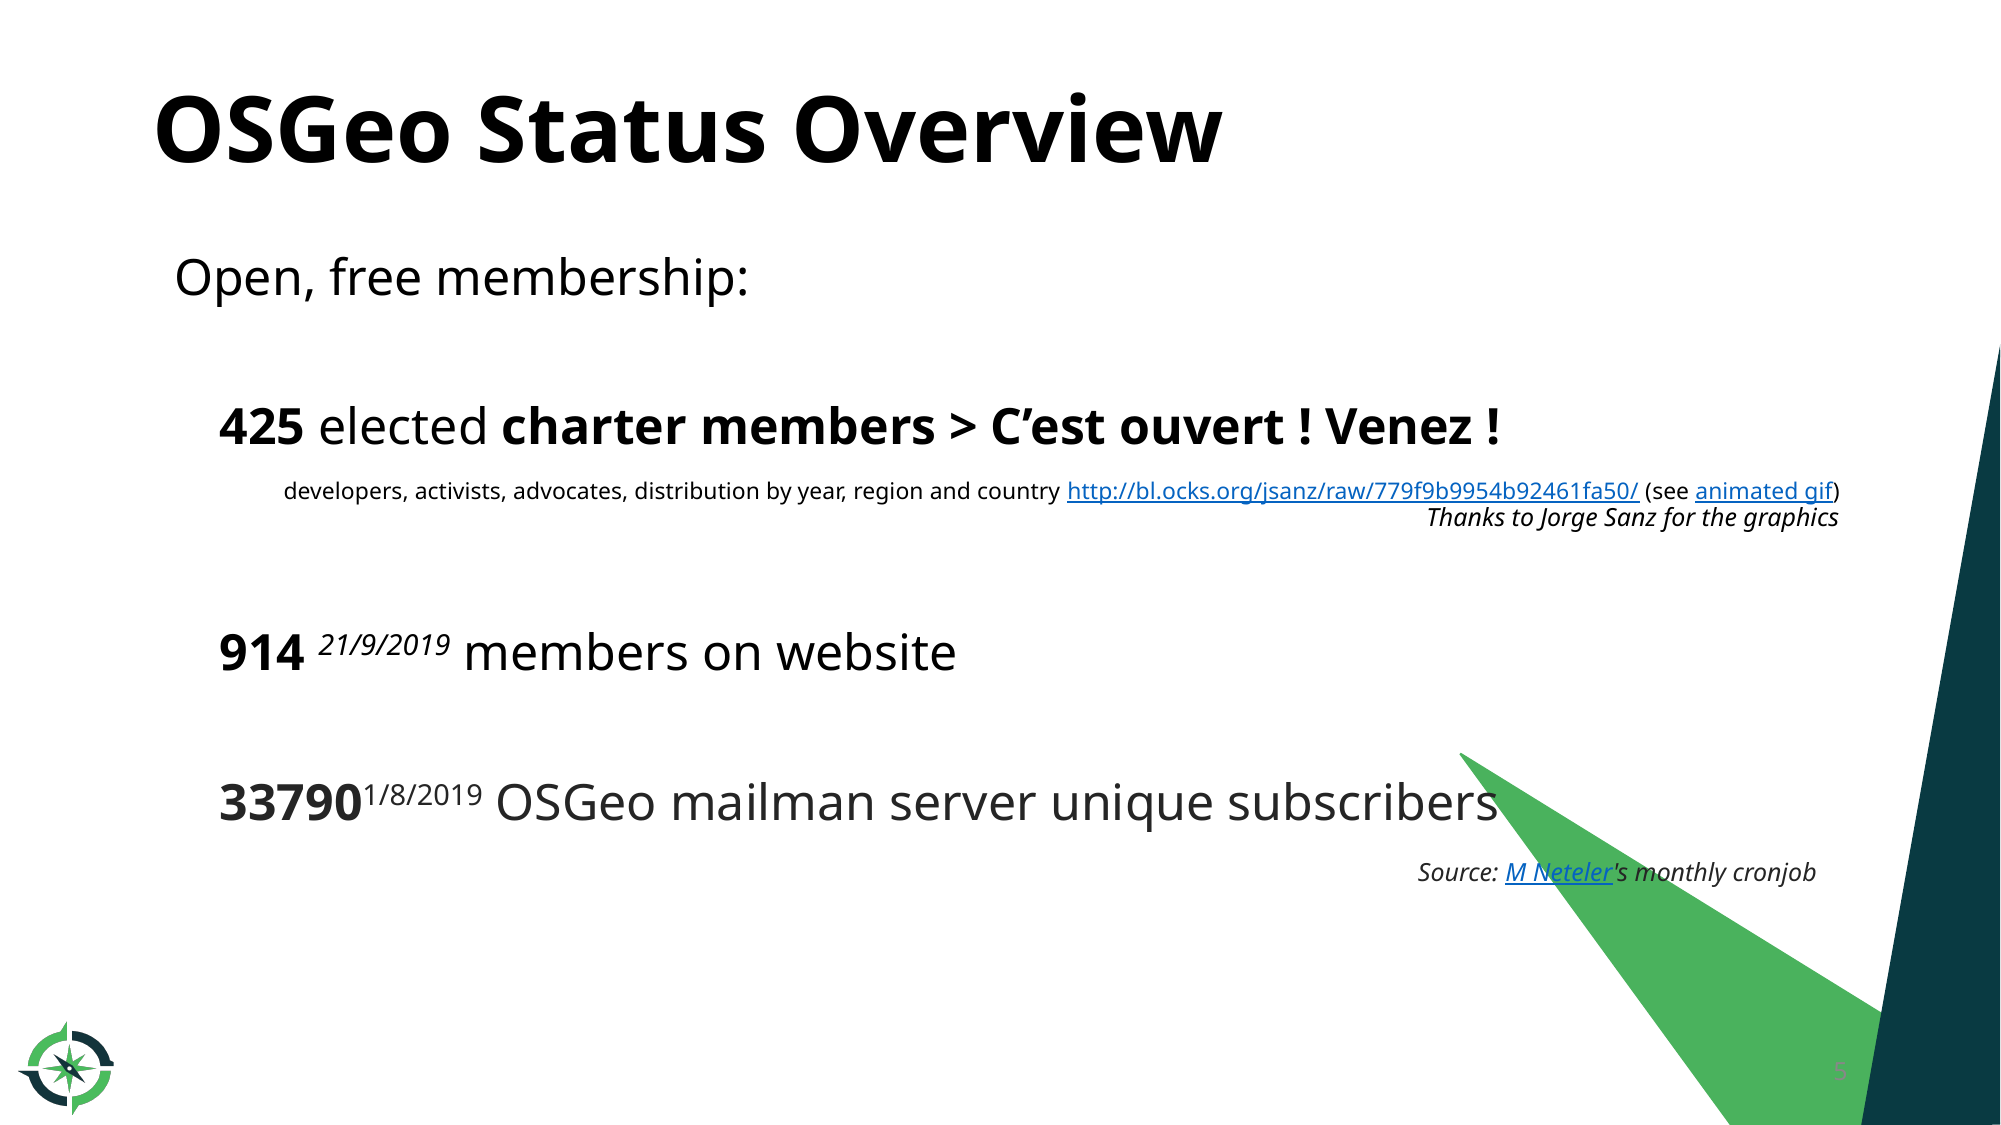

# OSGeo Status Overview
Open, free membership:
425 elected charter members > C’est ouvert ! Venez !
developers, activists, advocates, distribution by year, region and country http://bl.ocks.org/jsanz/raw/779f9b9954b92461fa50/ (see animated gif) Thanks to Jorge Sanz for the graphics
914 21/9/2019 members on website
337901/8/2019 OSGeo mailman server unique subscribers
Source: M Neteler's monthly cronjob